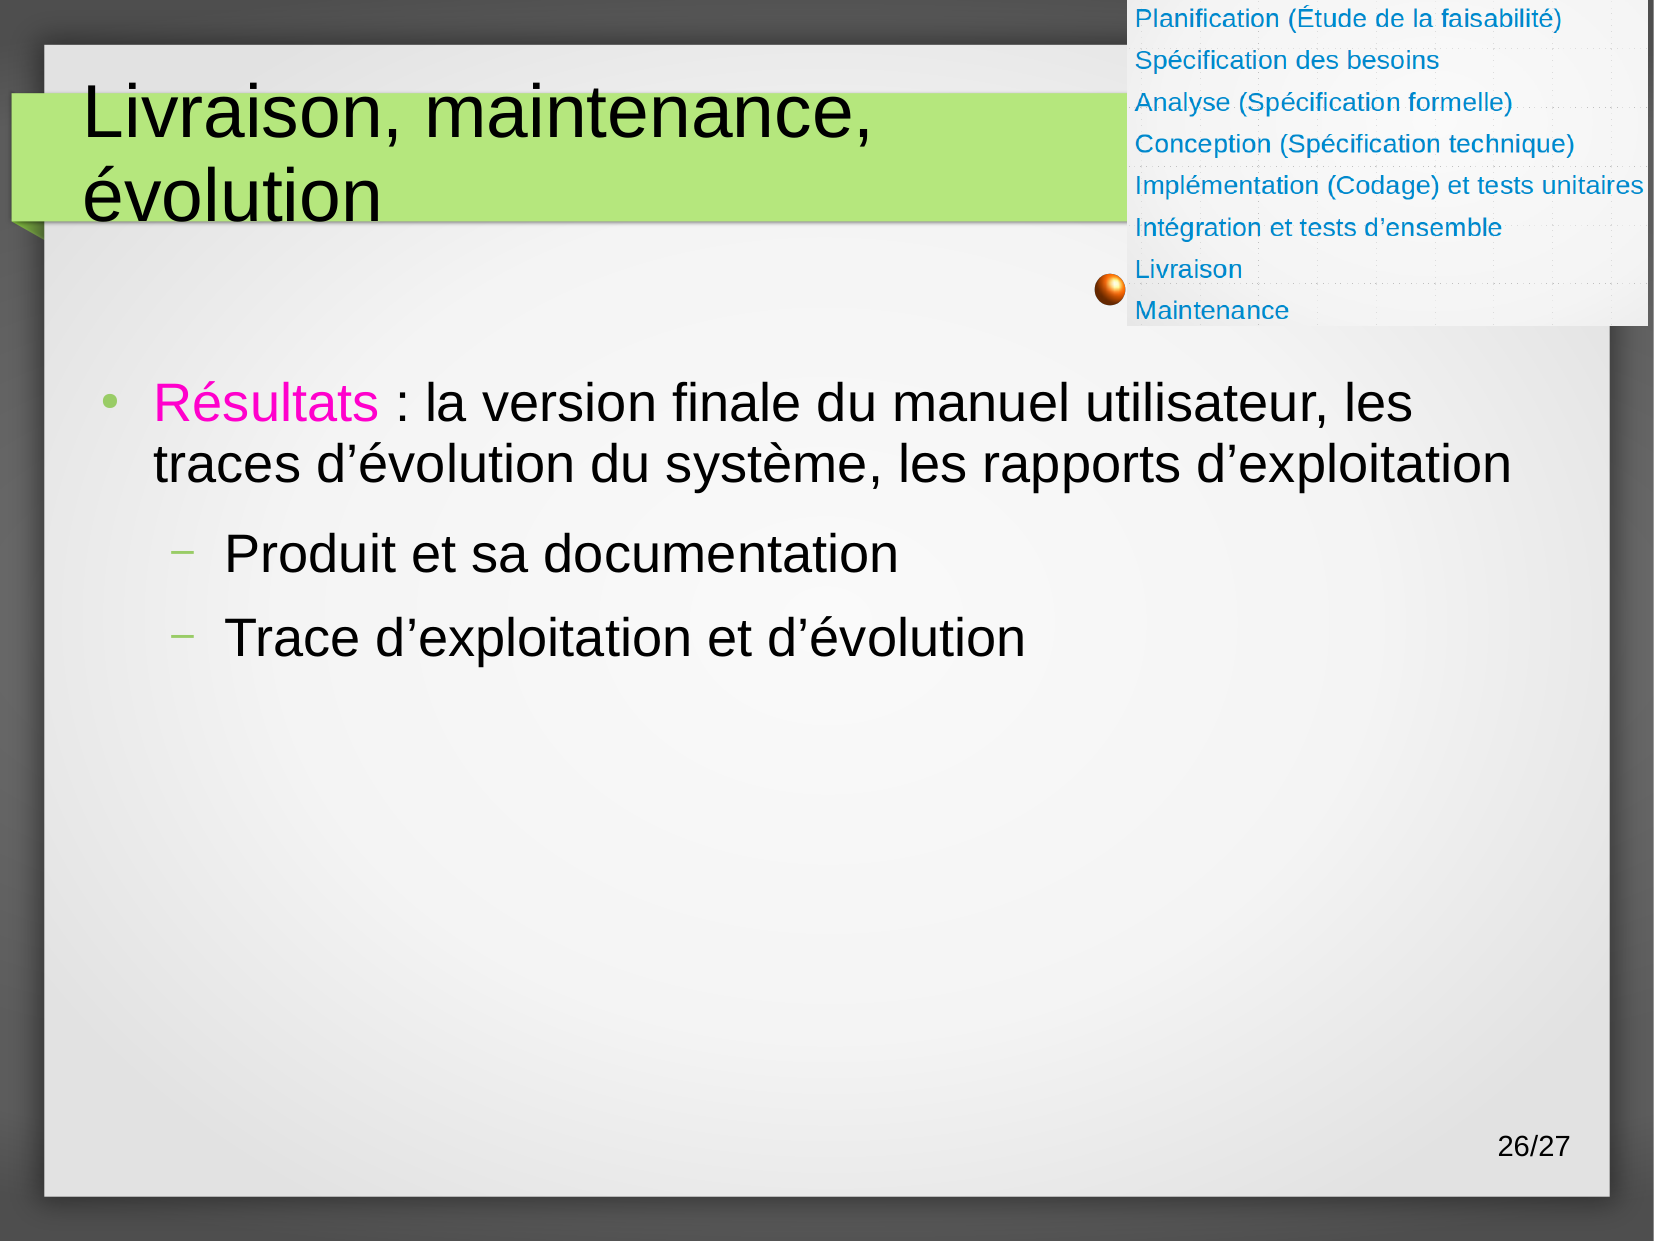

# Livraison, maintenance, évolution
Résultats : la version finale du manuel utilisateur, les traces d’évolution du système, les rapports d’exploitation
Produit et sa documentation
Trace d’exploitation et d’évolution
26